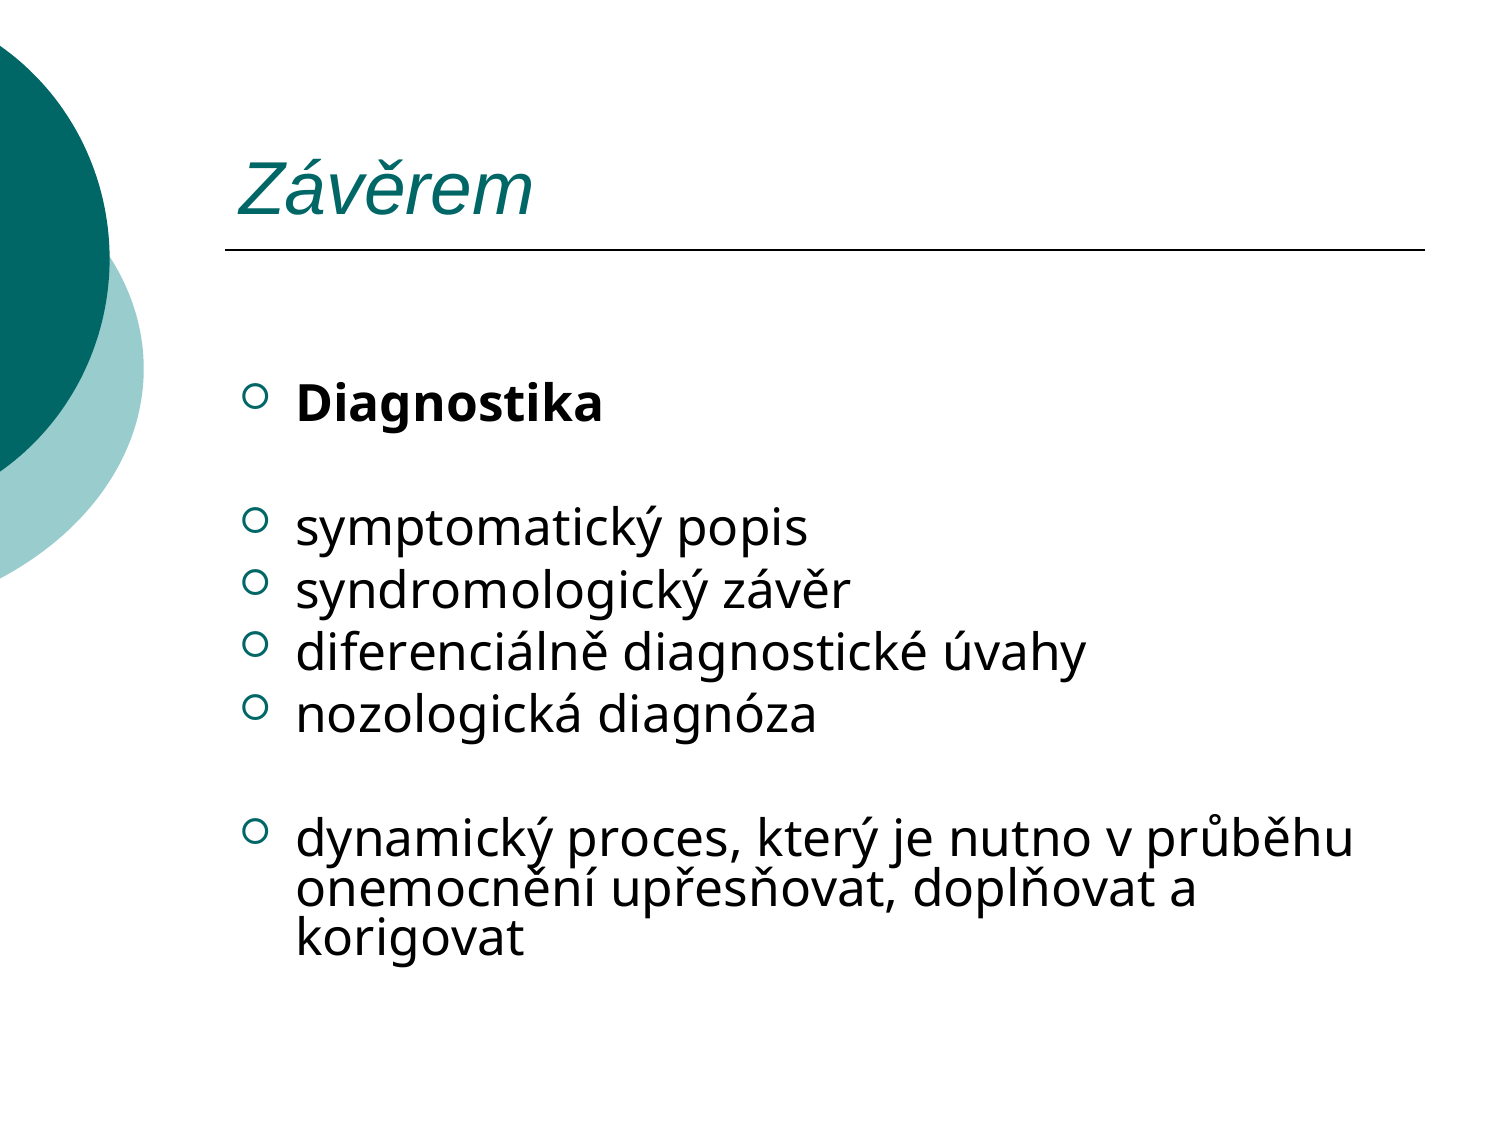

# Závěrem
Diagnostika
symptomatický popis
syndromologický závěr
diferenciálně diagnostické úvahy
nozologická diagnóza
dynamický proces, který je nutno v průběhu onemocnění upřesňovat, doplňovat a korigovat